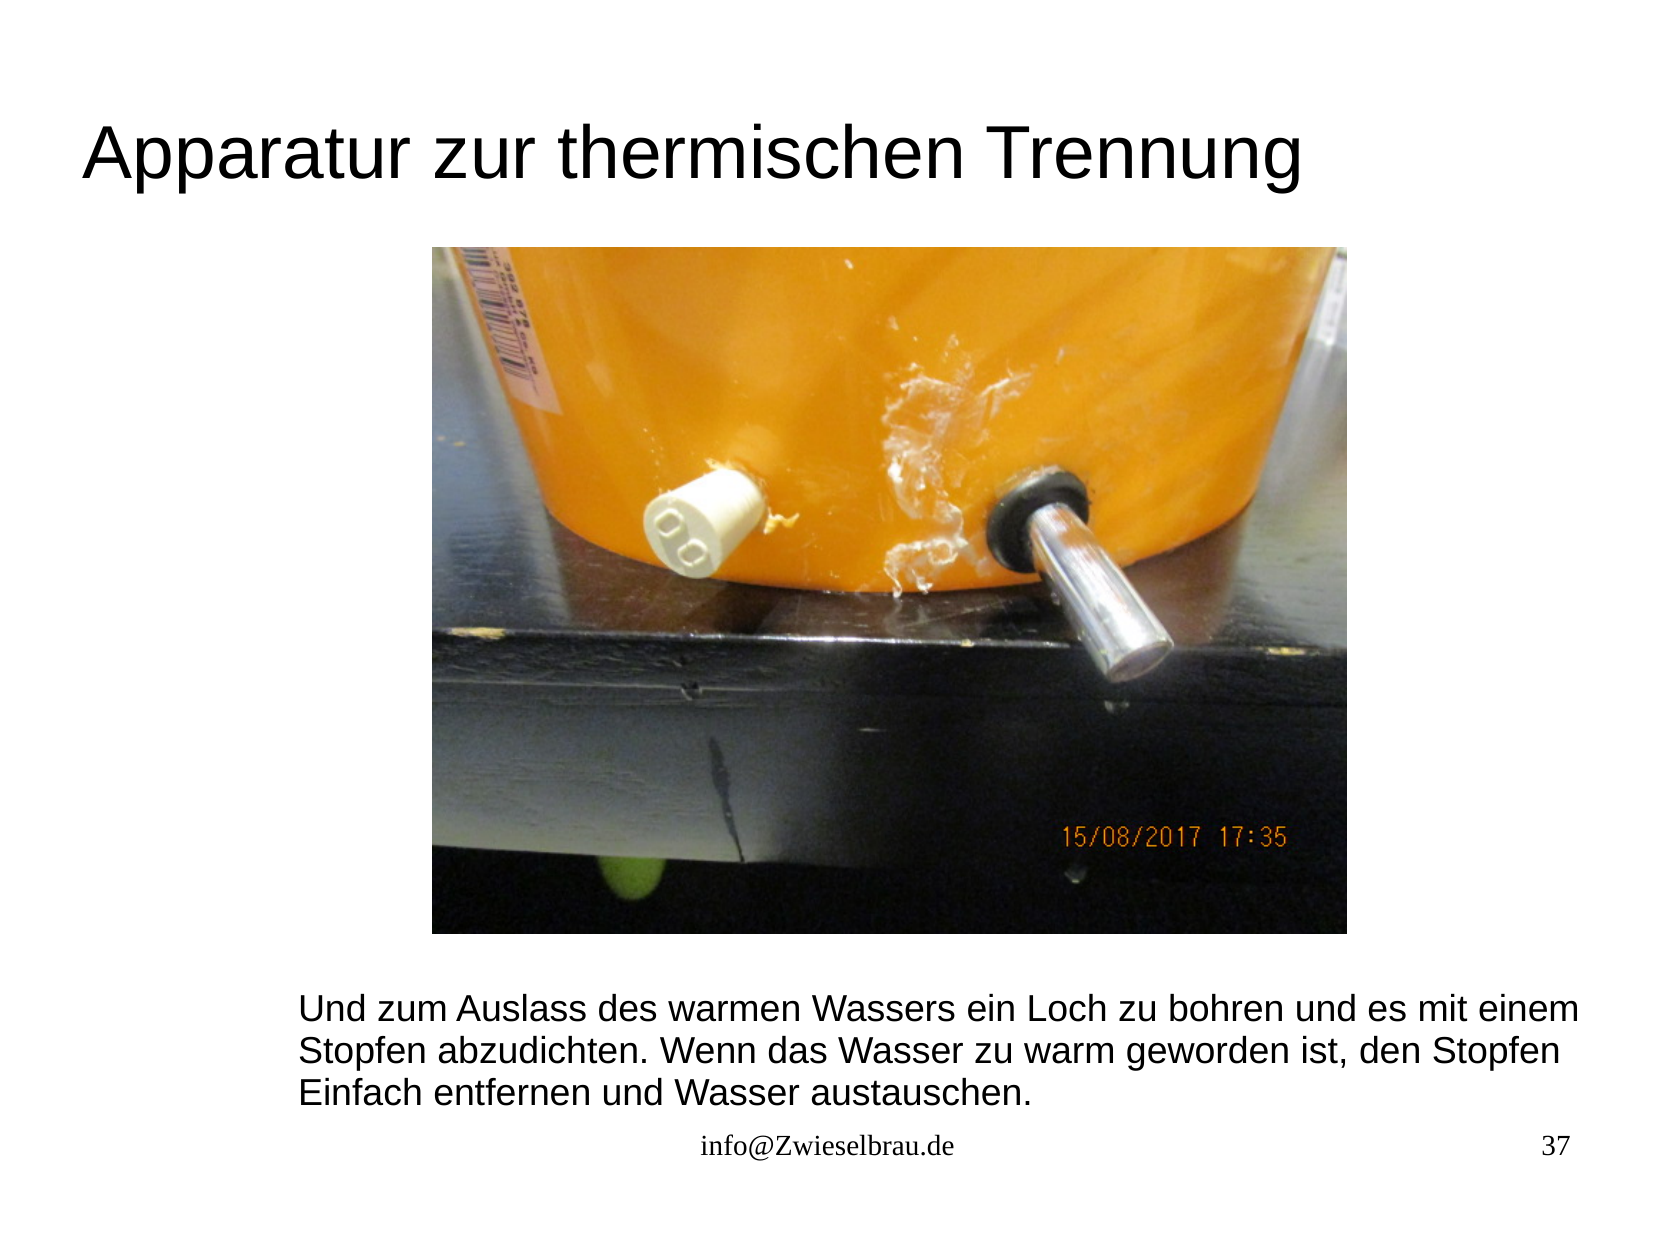

# Apparatur zur thermischen Trennung
Und zum Auslass des warmen Wassers ein Loch zu bohren und es mit einem
Stopfen abzudichten. Wenn das Wasser zu warm geworden ist, den Stopfen
Einfach entfernen und Wasser austauschen.
info@Zwieselbrau.de
37